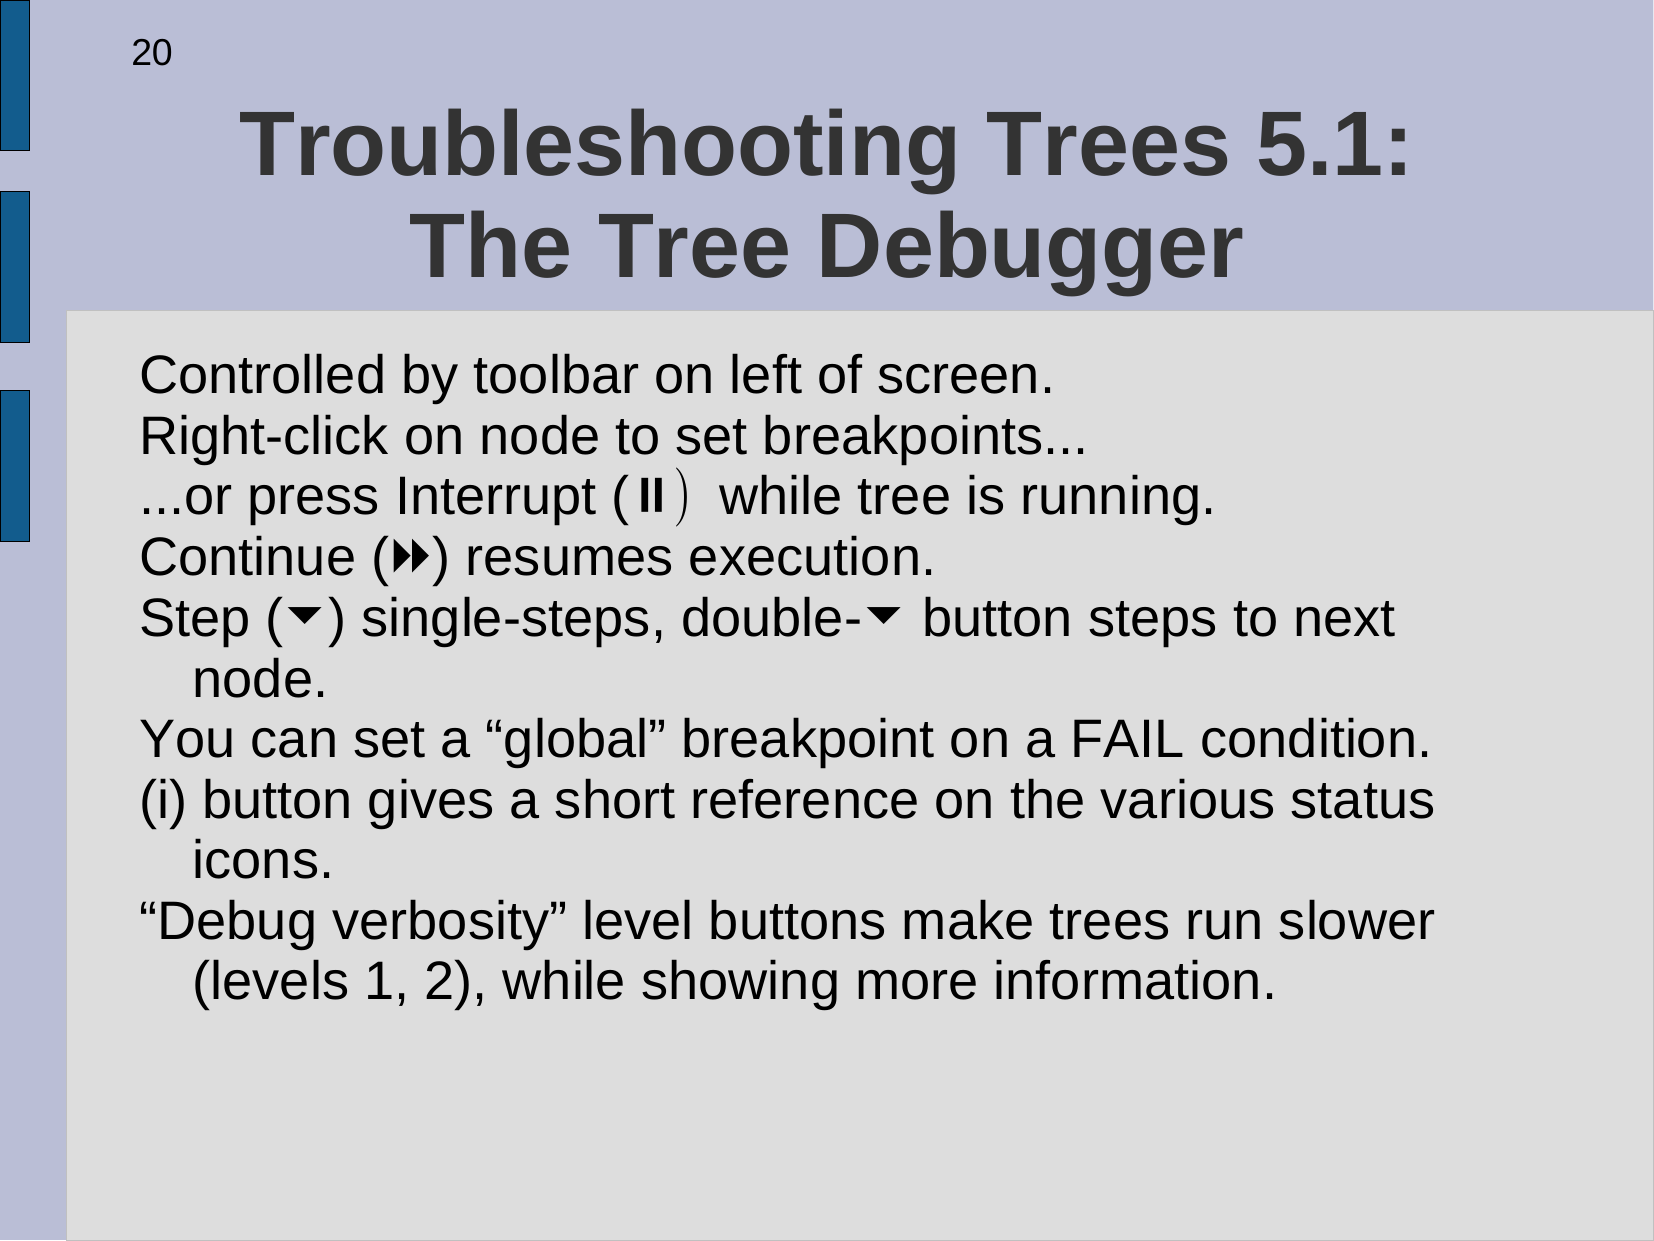

# Troubleshooting Trees 5.1: The Tree Debugger
Controlled by toolbar on left of screen.
Right-click on node to set breakpoints...
...or press Interrupt () while tree is running.
Continue () resumes execution.
Step () single-steps, double- button steps to next node.
You can set a “global” breakpoint on a FAIL condition.
(i) button gives a short reference on the various status icons.
“Debug verbosity” level buttons make trees run slower (levels 1, 2), while showing more information.